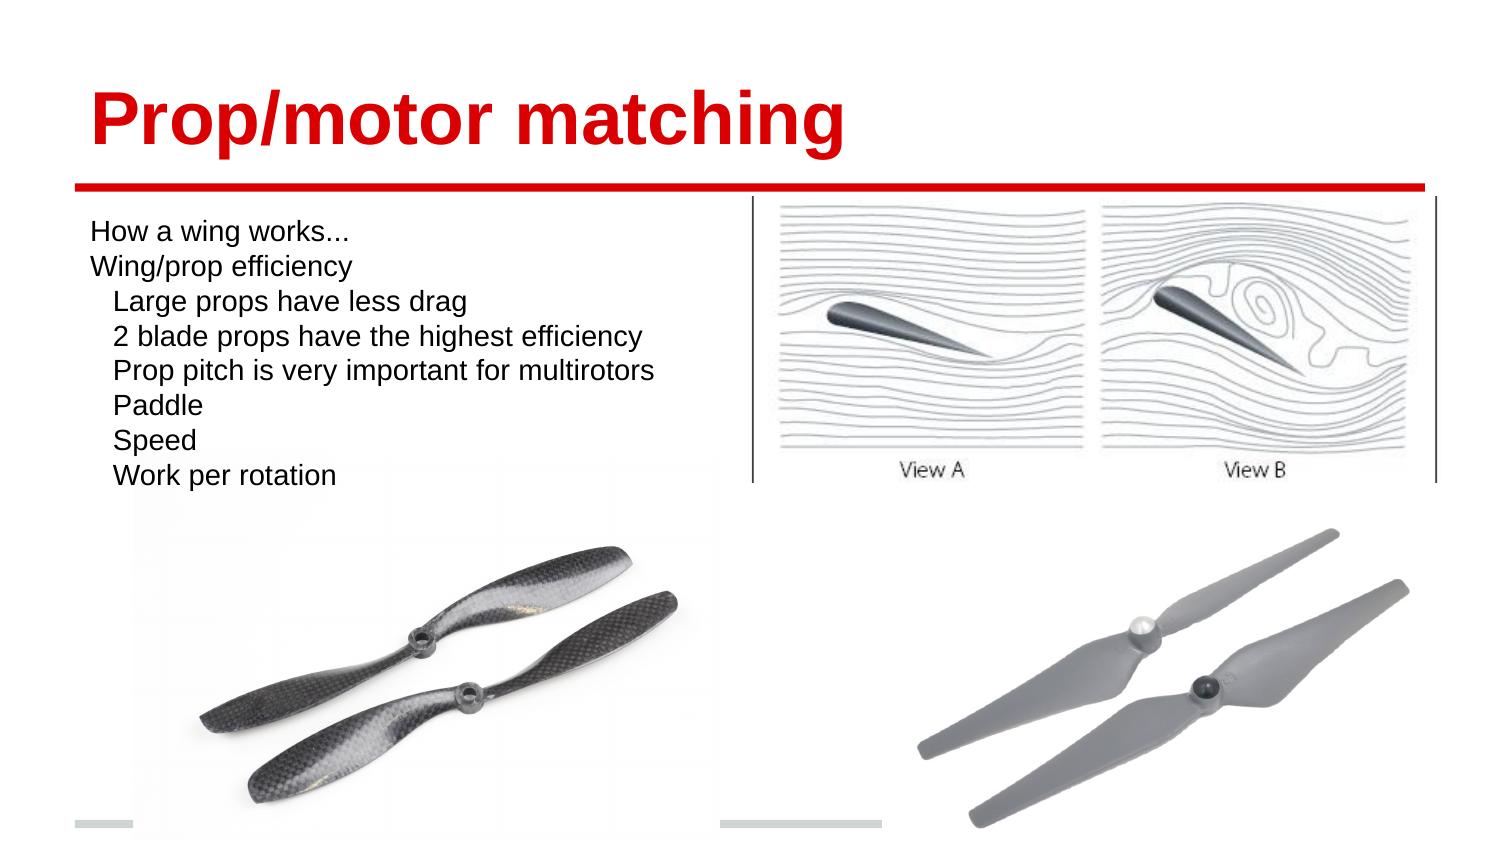

# Prop/motor matching
How a wing works...
Wing/prop efficiency
Large props have less drag
2 blade props have the highest efficiency
Prop pitch is very important for multirotors
Paddle
Speed
Work per rotation